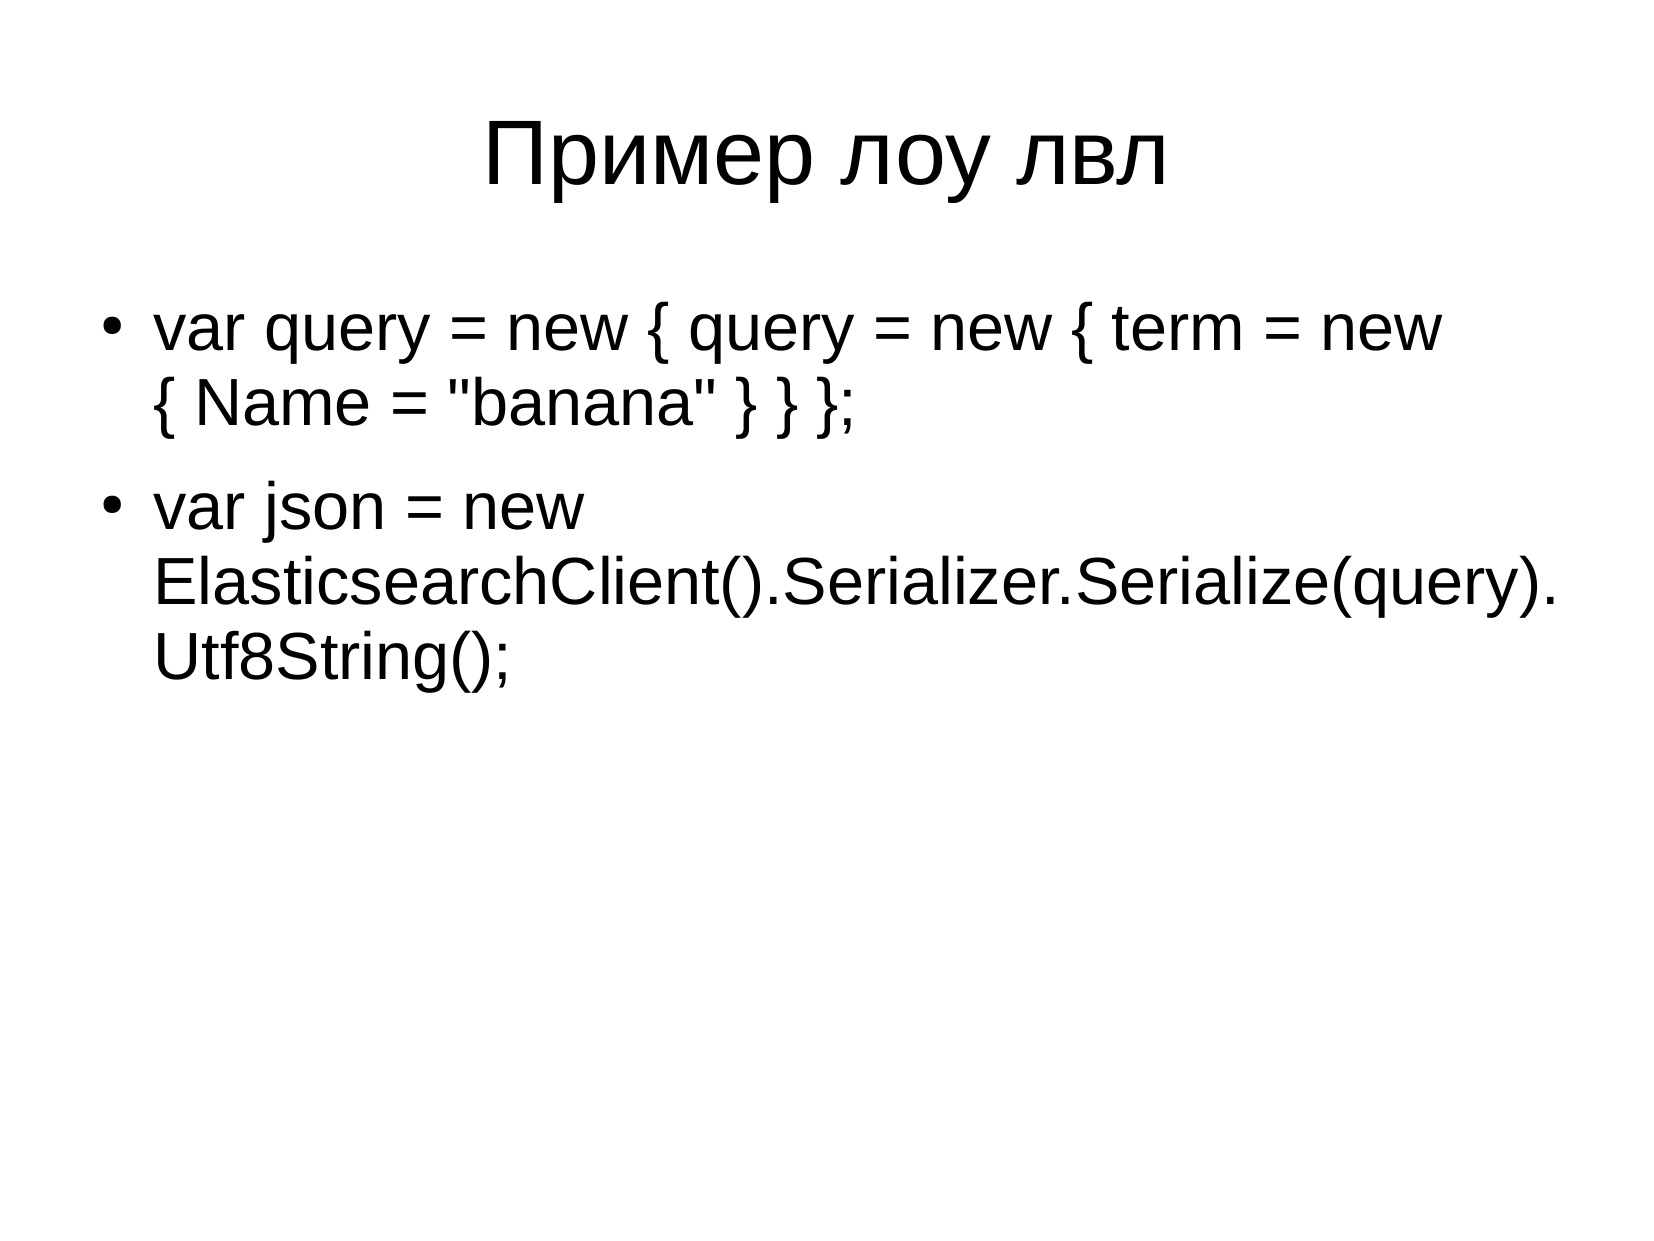

# Пример лоу лвл
var query = new { query = new { term = new { Name = "banana" } } };
var json = new ElasticsearchClient().Serializer.Serialize(query).Utf8String();